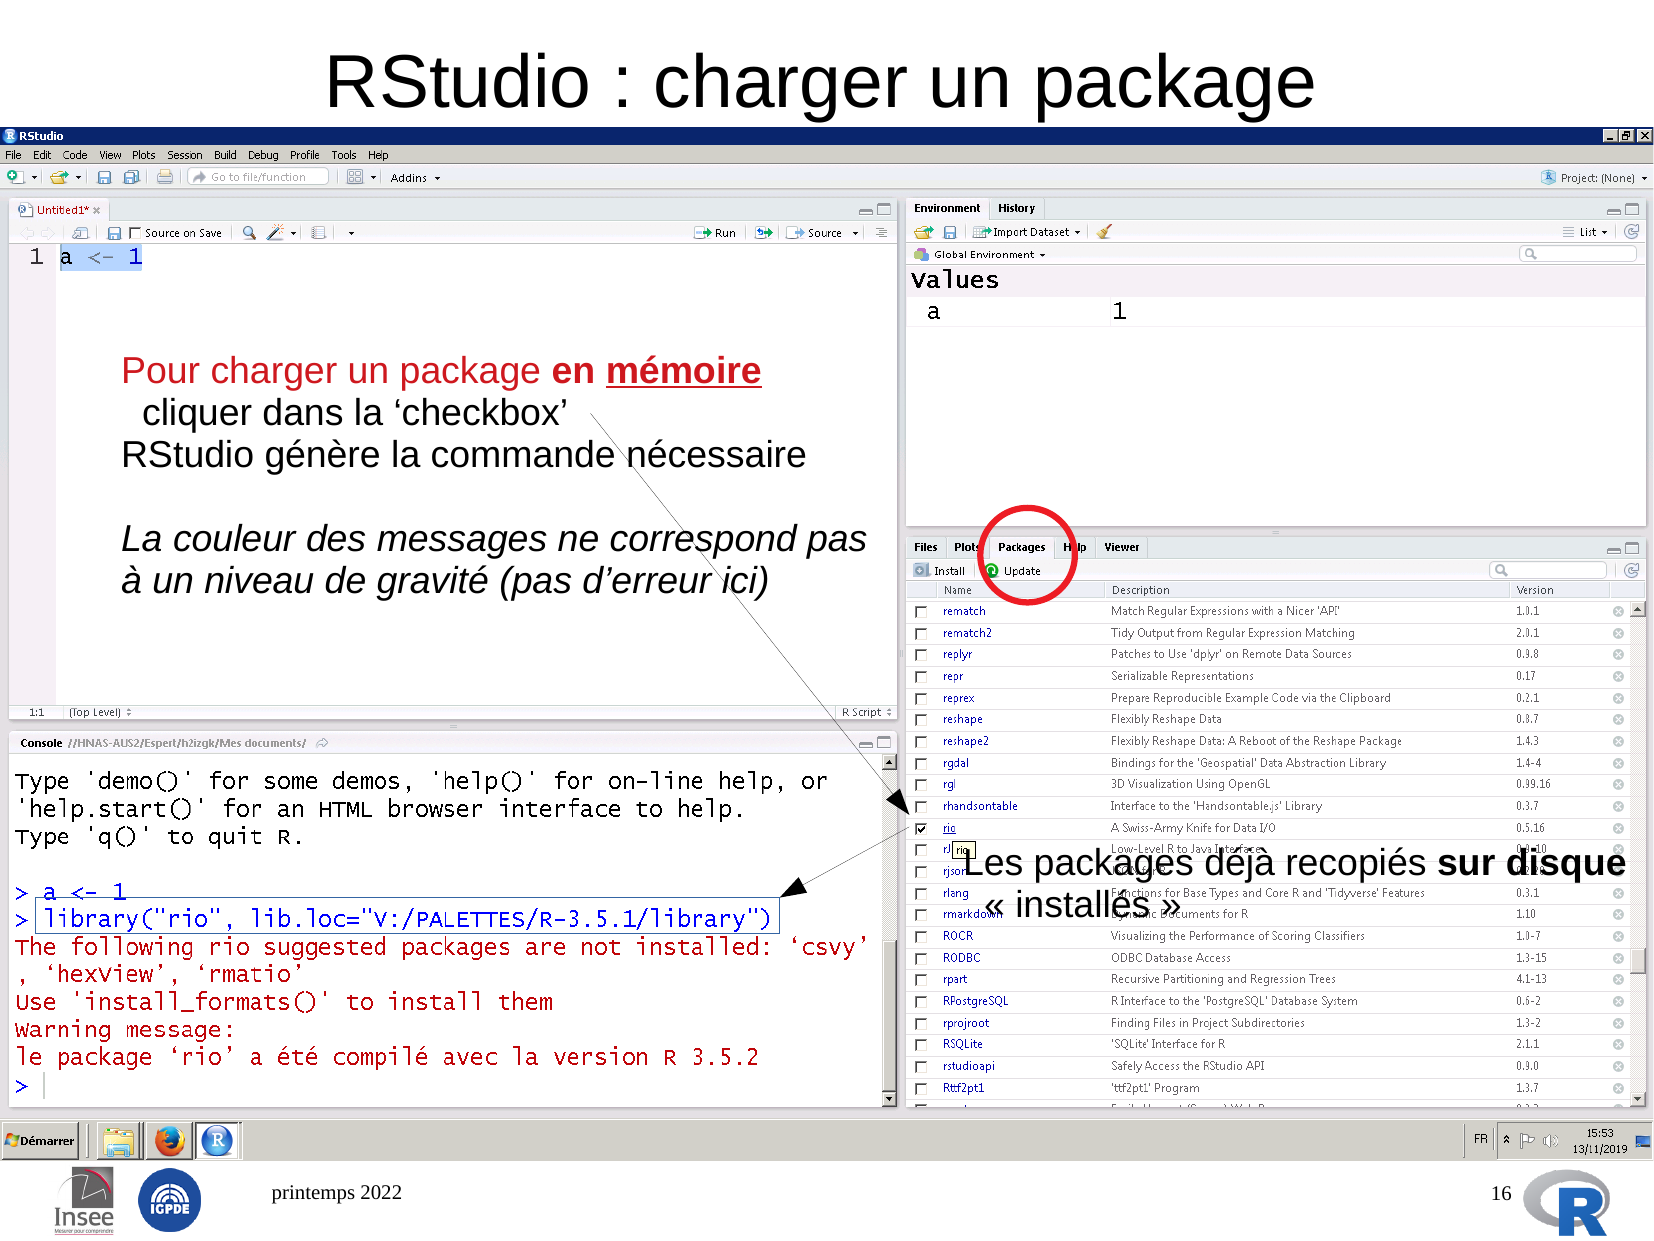

# RStudio : charger un package
Pour charger un package en mémoire
 cliquer dans la ‘checkbox’
RStudio génère la commande nécessaire
La couleur des messages ne correspond pas
à un niveau de gravité (pas d’erreur ici)
Les packages déjà recopiés sur disque
 « installés »
printemps 2022
16